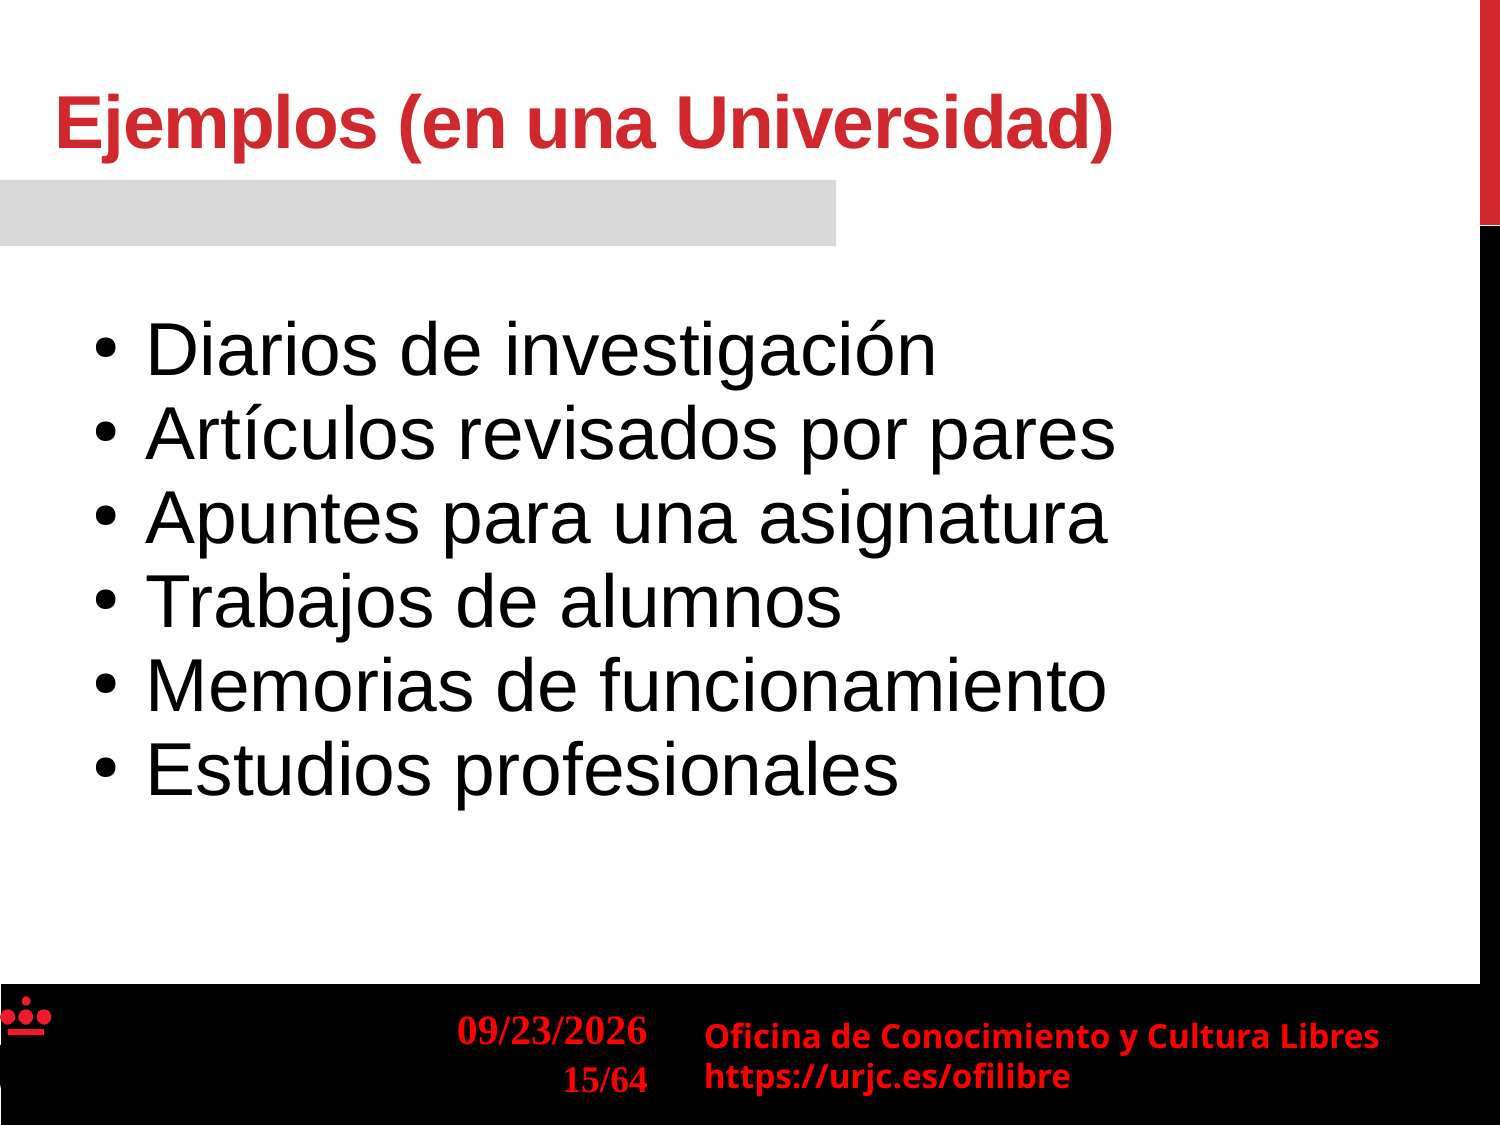

#
Ejemplos (en una Universidad)
Diarios de investigación
Artículos revisados por pares
Apuntes para una asignatura
Trabajos de alumnos
Memorias de funcionamiento
Estudios profesionales